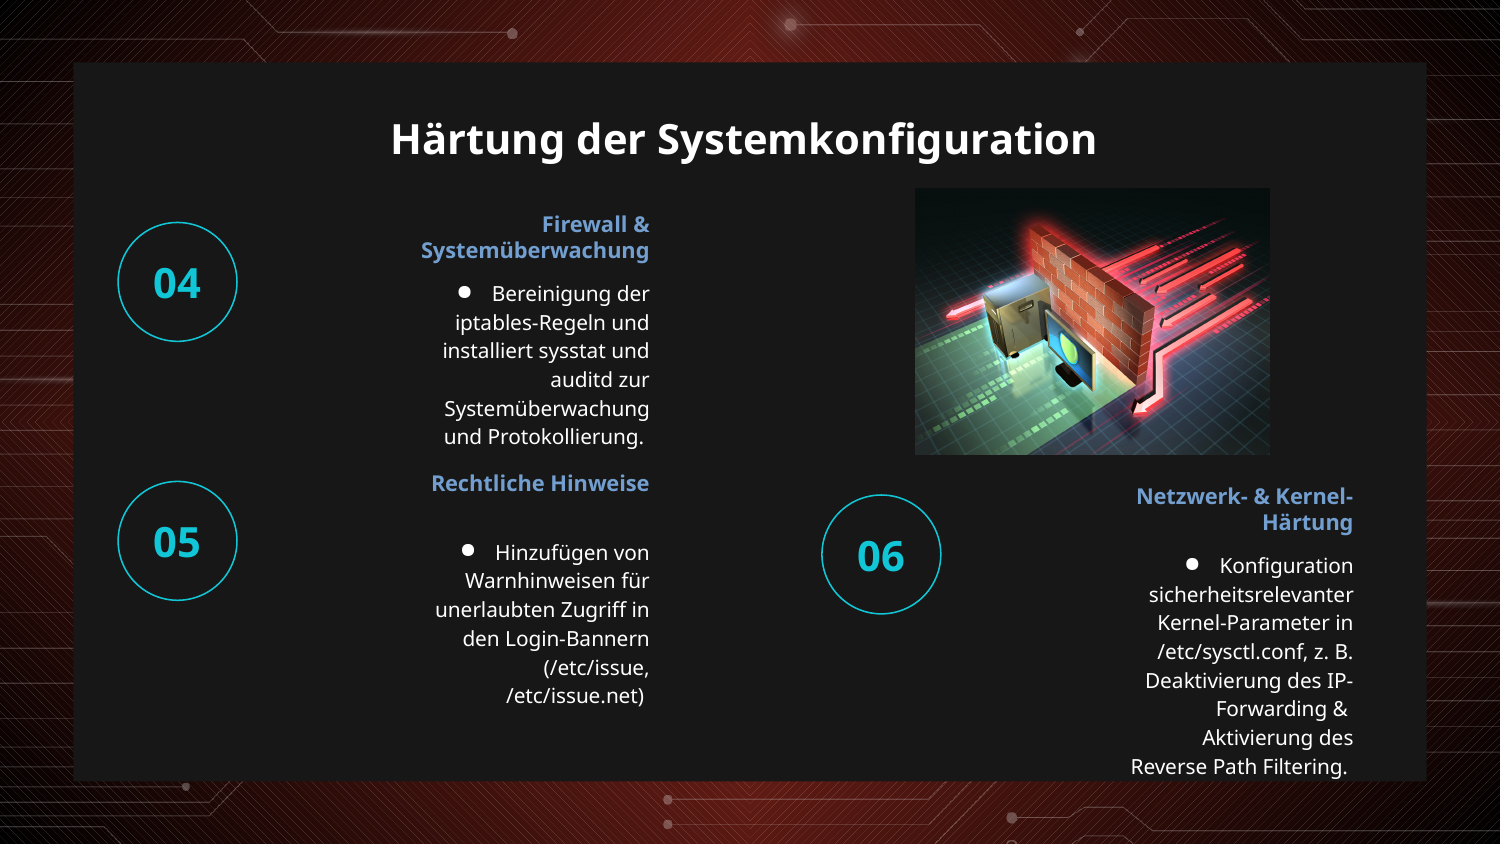

# Härtung der Systemkonfiguration
Firewall & Systemüberwachung
04
Bereinigung der iptables-Regeln und installiert sysstat und auditd zur Systemüberwachung und Protokollierung.
Rechtliche Hinweise
05
Hinzufügen von Warnhinweisen für unerlaubten Zugriff in den Login-Bannern (/etc/issue, /etc/issue.net)
Netzwerk- & Kernel-Härtung
06
Konfiguration sicherheitsrelevanter Kernel-Parameter in /etc/sysctl.conf, z. B. Deaktivierung des IP-Forwarding & Aktivierung des Reverse Path Filtering.